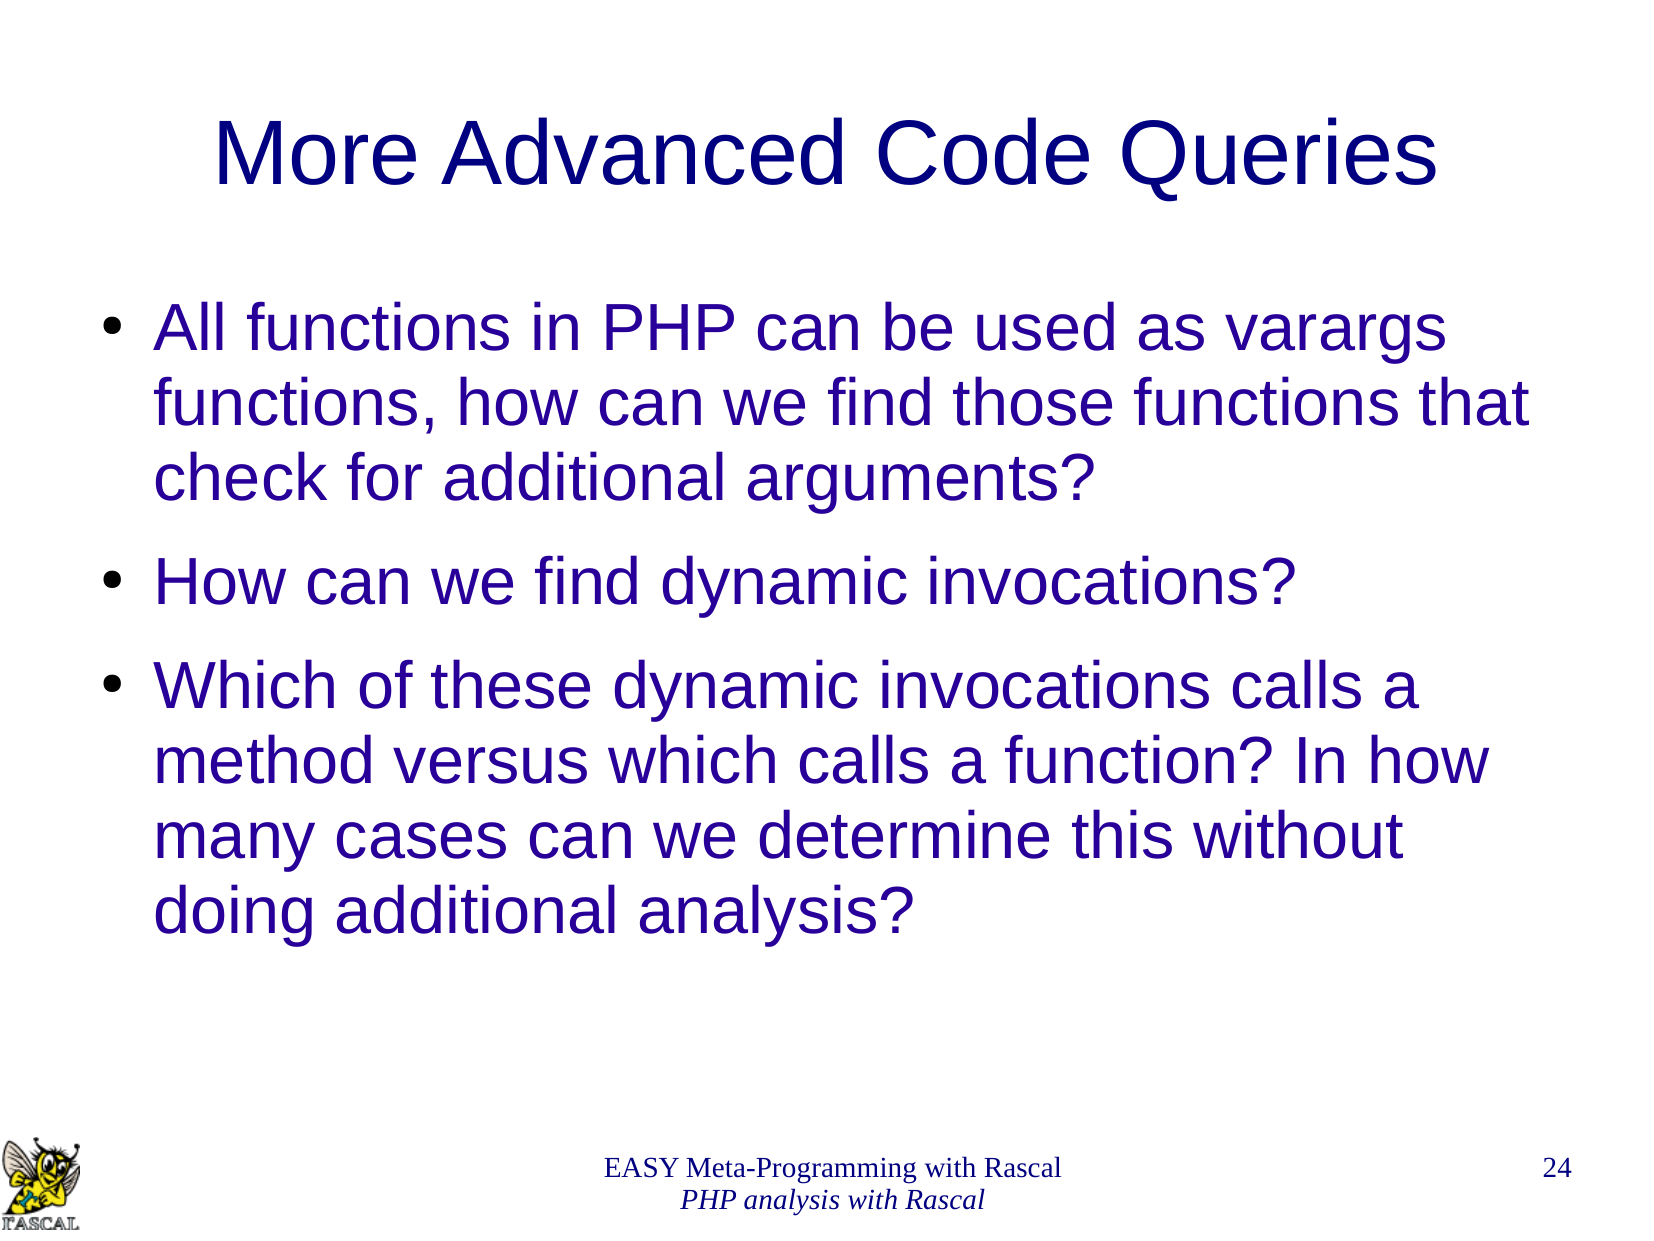

# More Advanced Code Queries
All functions in PHP can be used as varargs functions, how can we find those functions that check for additional arguments?
How can we find dynamic invocations?
Which of these dynamic invocations calls a method versus which calls a function? In how many cases can we determine this without doing additional analysis?
24